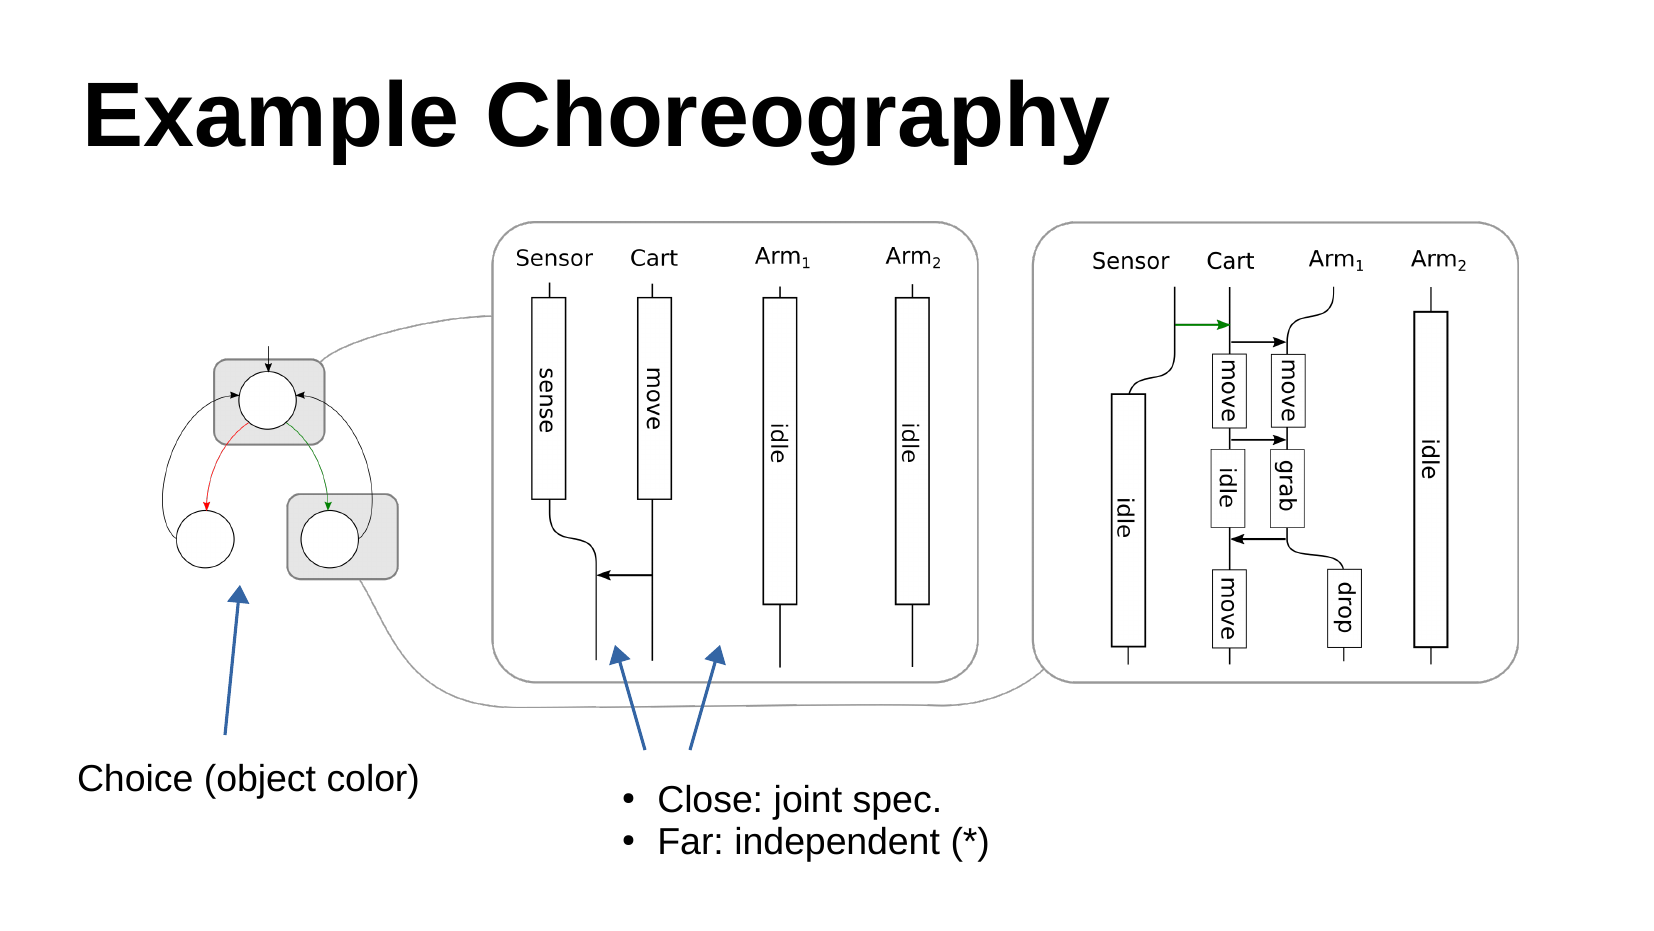

# Example Choreography
Choice (object color)
Close: joint spec.
Far: independent (*)